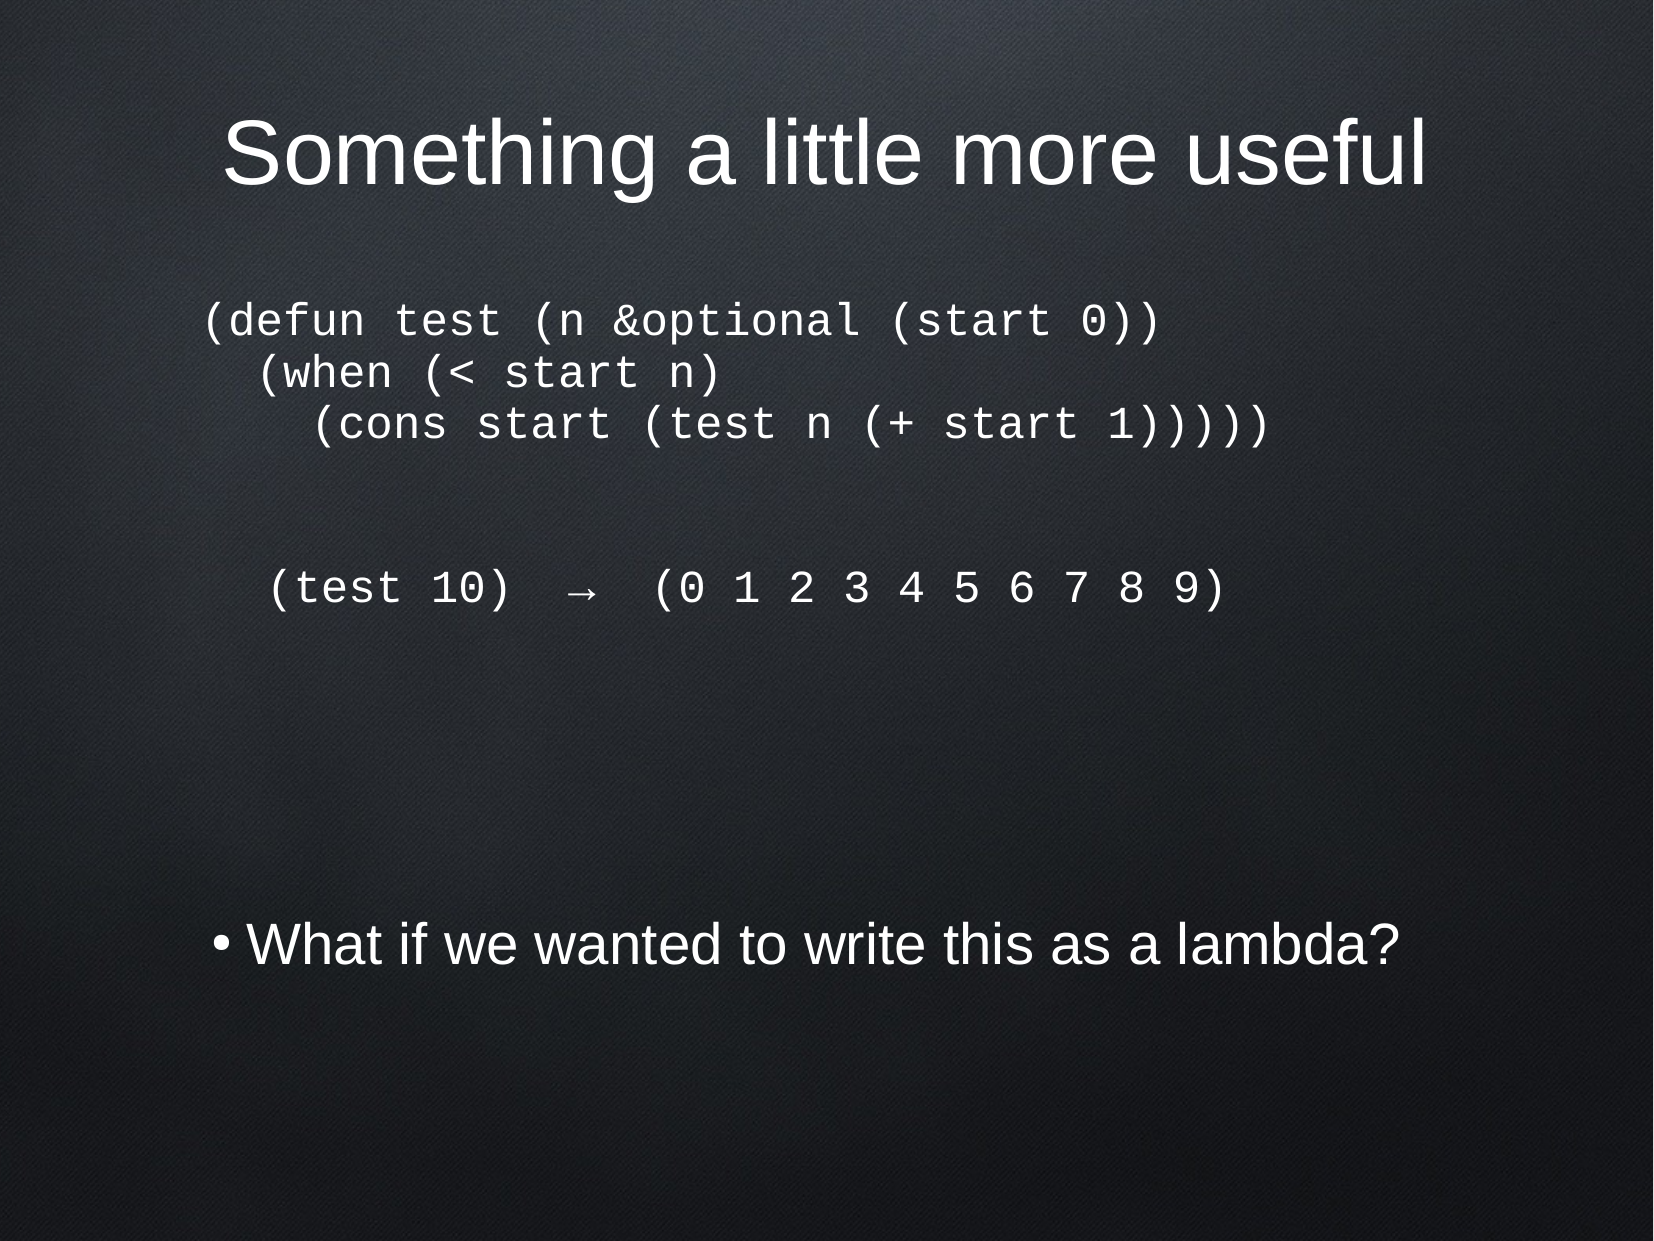

# Something a little more useful
(defun test (n &optional (start 0))
 (when (< start n)
 (cons start (test n (+ start 1)))))
(test 10) → (0 1 2 3 4 5 6 7 8 9)
What if we wanted to write this as a lambda?